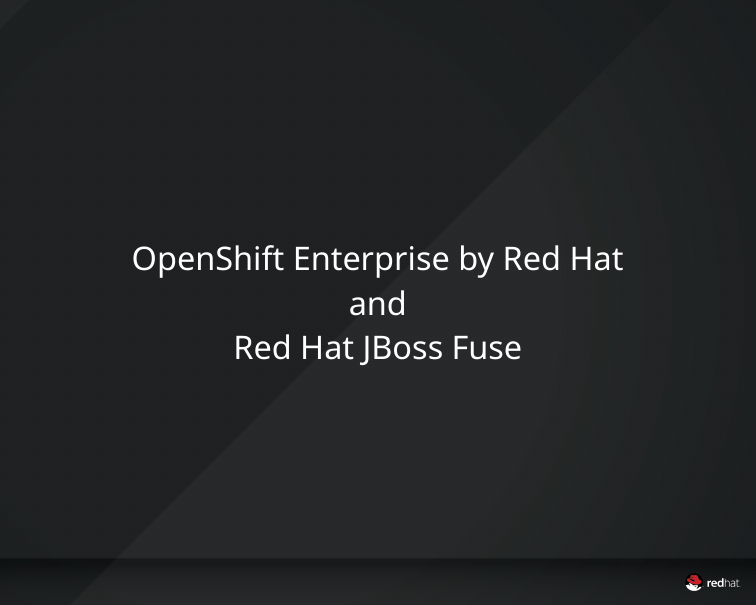

# OpenShift Enterprise by Red Hat
and
Red Hat JBoss Fuse